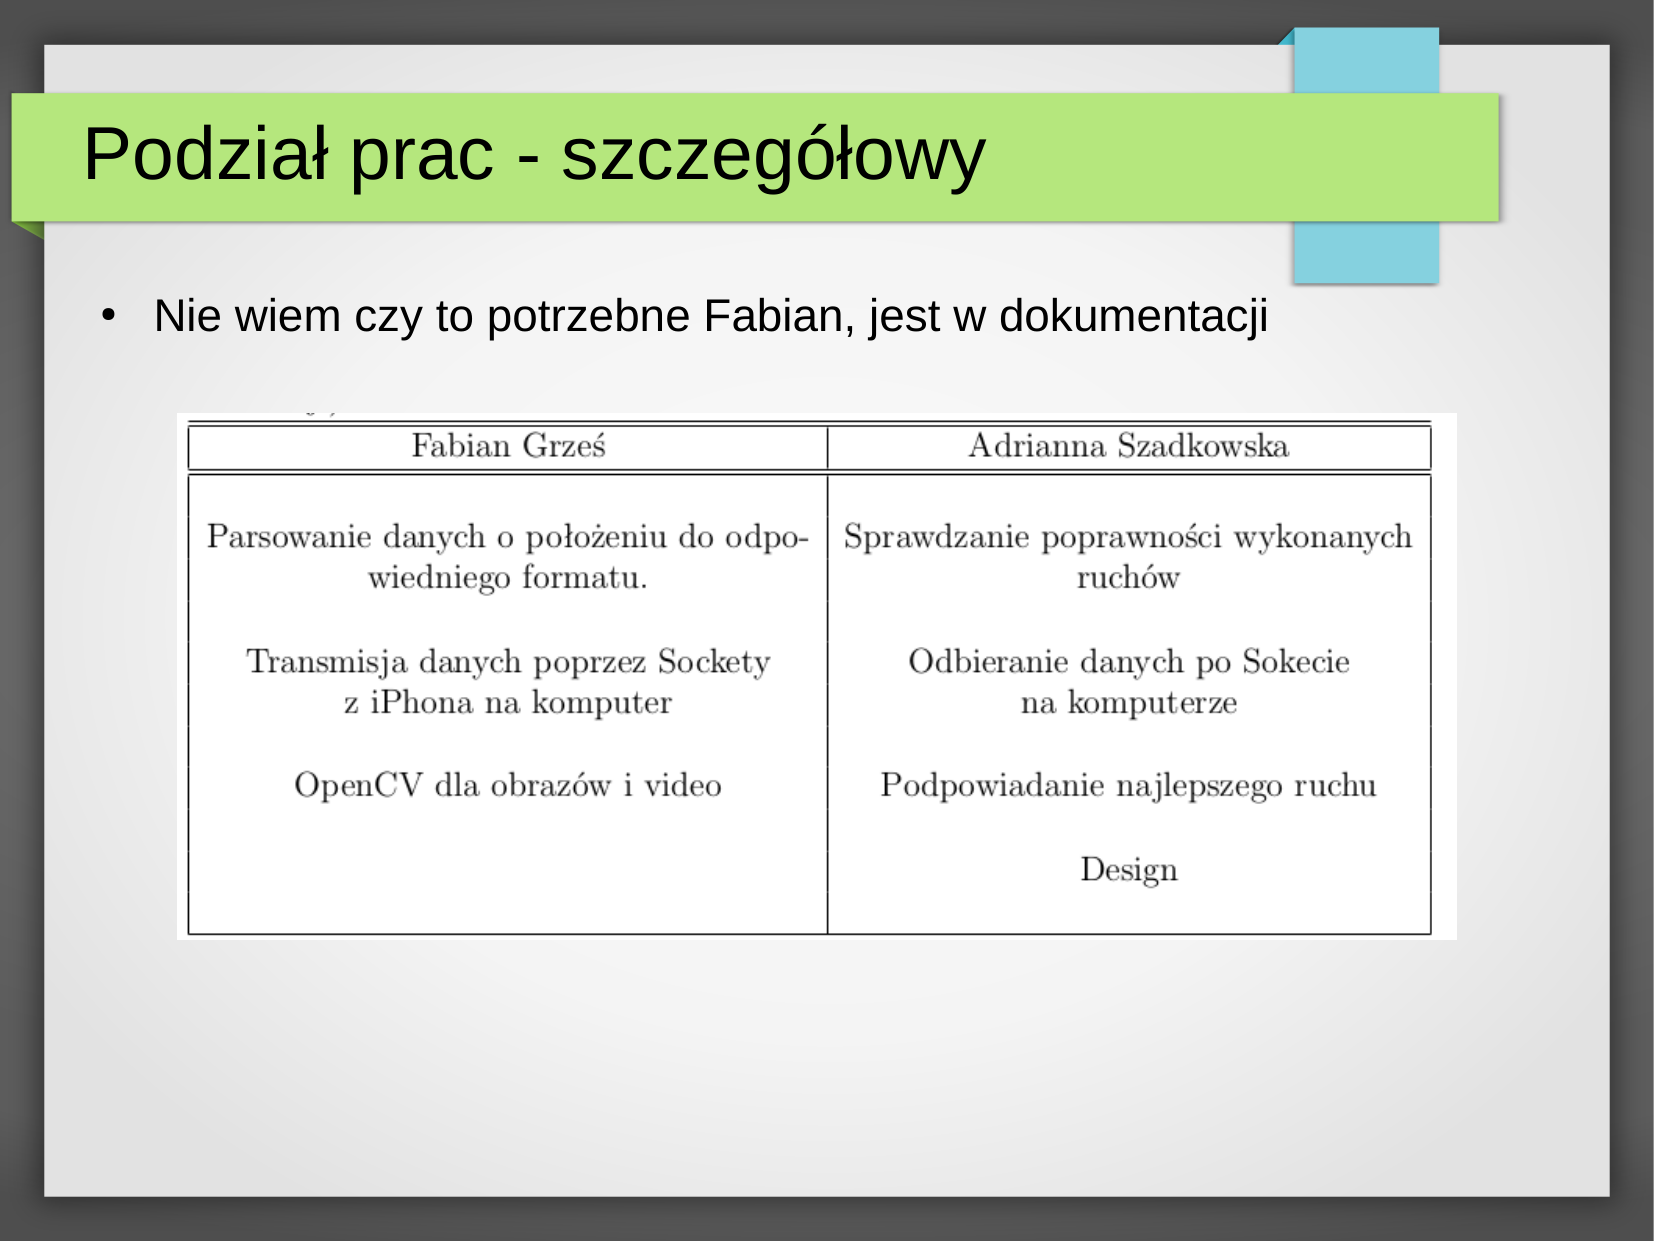

# Podział prac - szczegółowy
Nie wiem czy to potrzebne Fabian, jest w dokumentacji